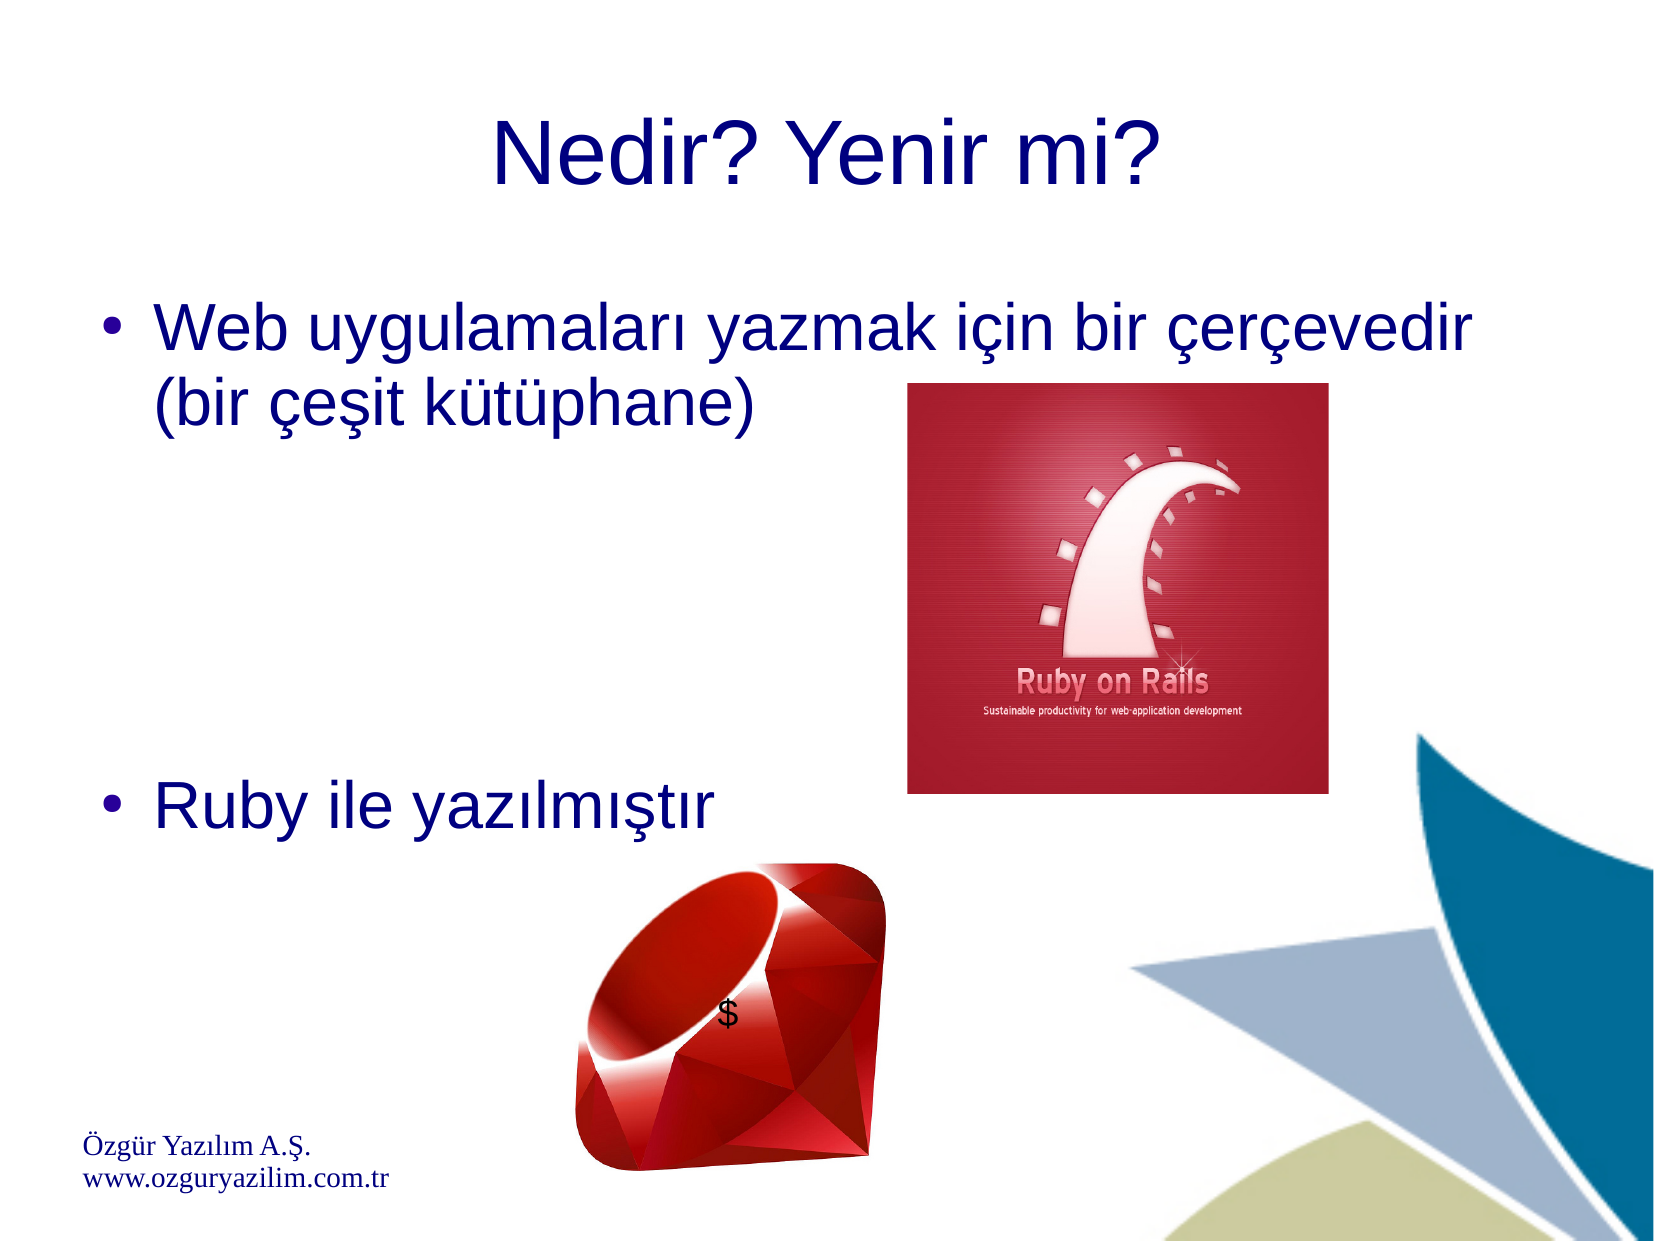

# Nedir? Yenir mi?
Web uygulamaları yazmak için bir çerçevedir (bir çeşit kütüphane)
Ruby ile yazılmıştır
$